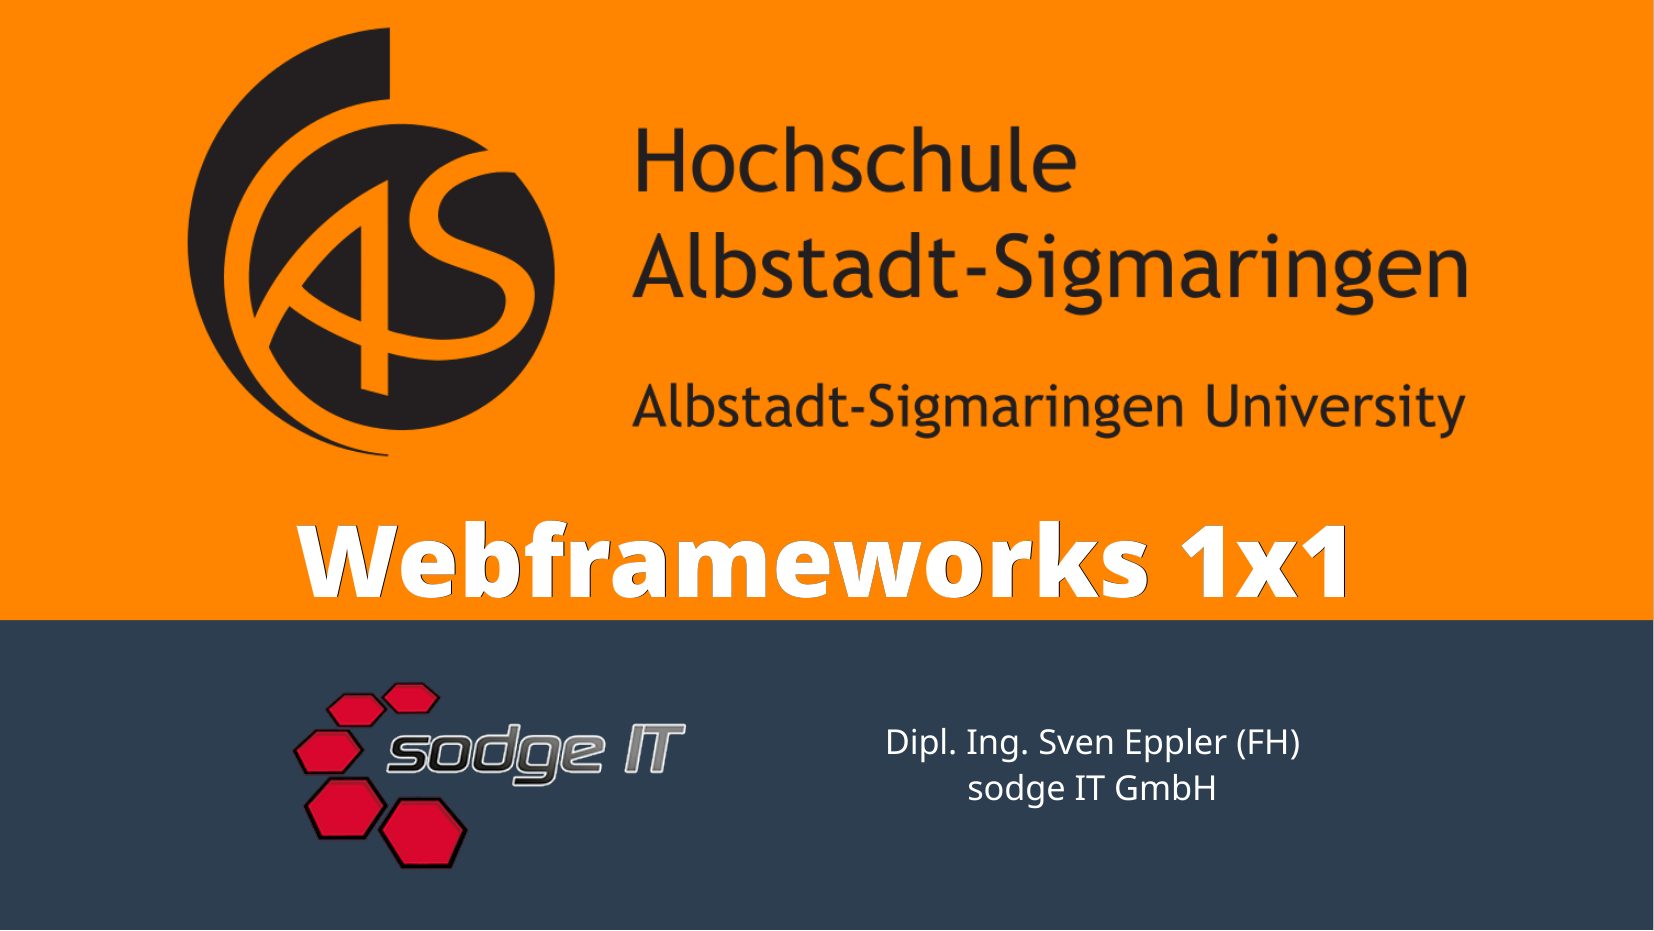

# Webframeworks 1x1
Dipl. Ing. Sven Eppler (FH)
sodge IT GmbH